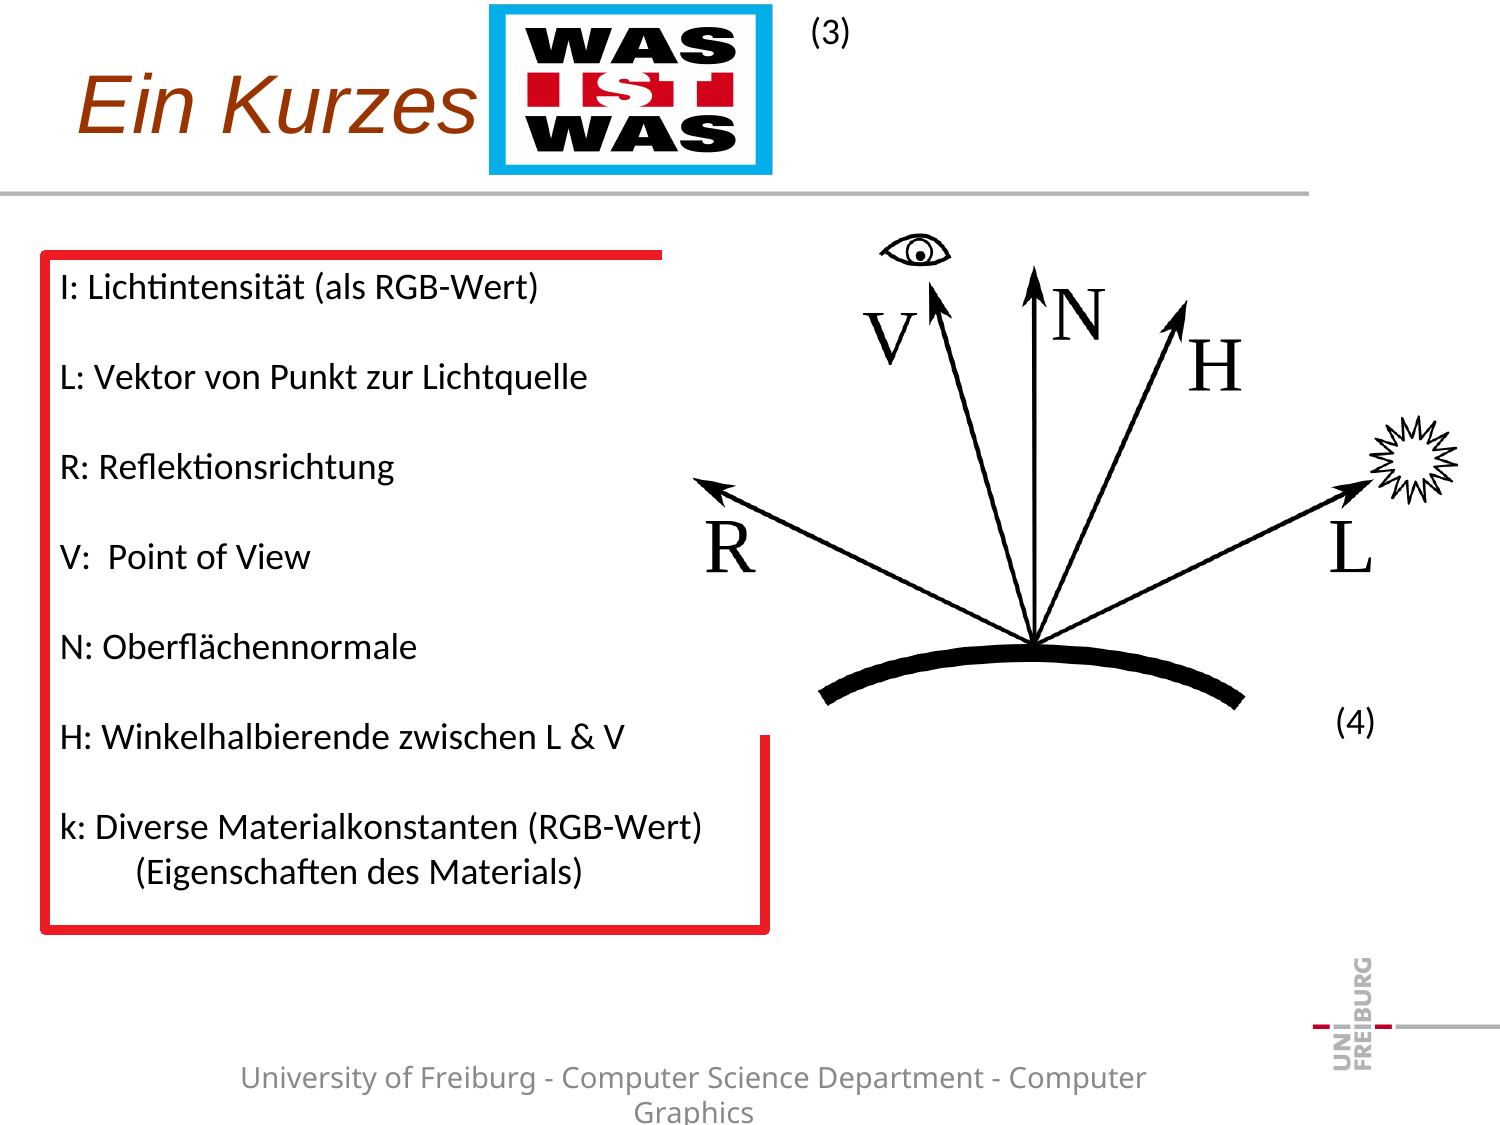

(3)
# Ein Kurzes
I: Lichtintensität (als RGB-Wert)
L: Vektor von Punkt zur Lichtquelle
R: Reflektionsrichtung
V: Point of View
N: Oberflächennormale
H: Winkelhalbierende zwischen L & V
k: Diverse Materialkonstanten (RGB-Wert)
	(Eigenschaften des Materials)
(4)
6